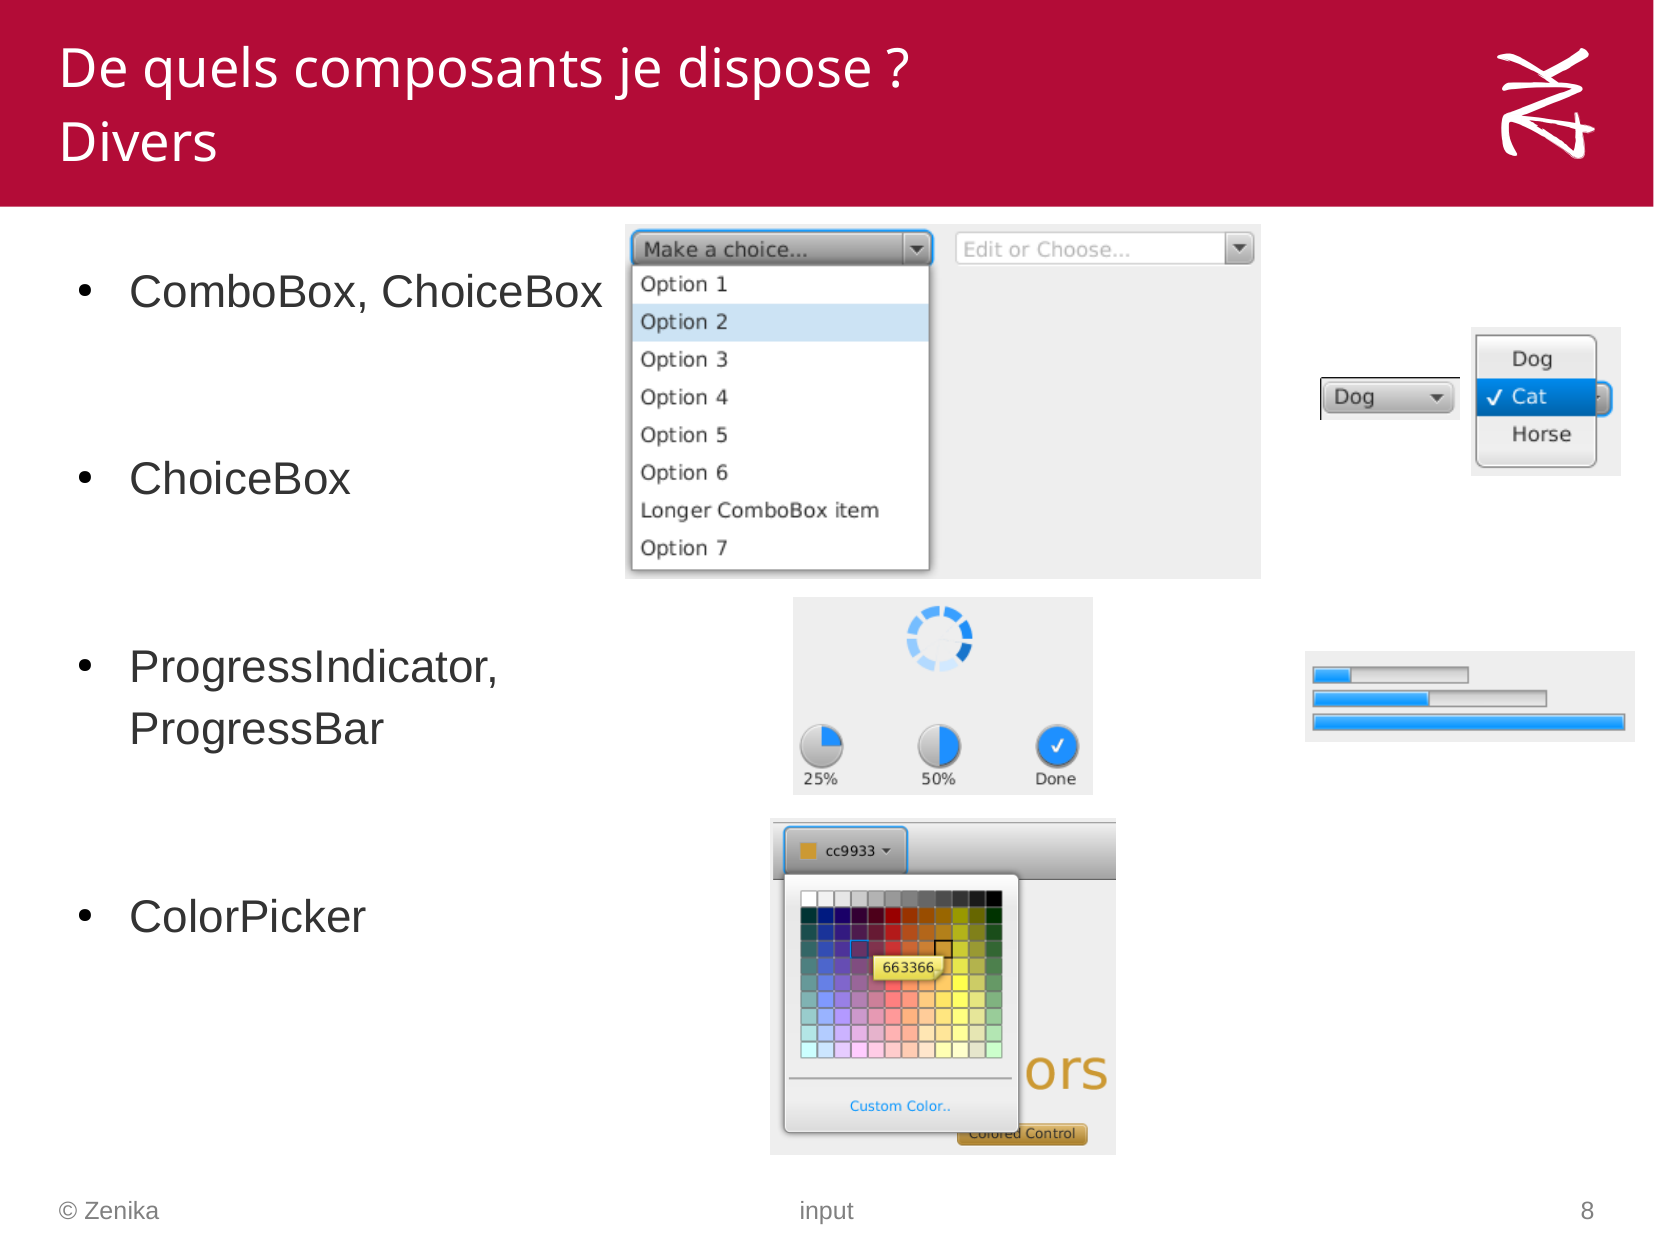

# De quels composants je dispose ? Divers
ComboBox, ChoiceBox
ChoiceBox
ProgressIndicator,
ProgressBar
ColorPicker